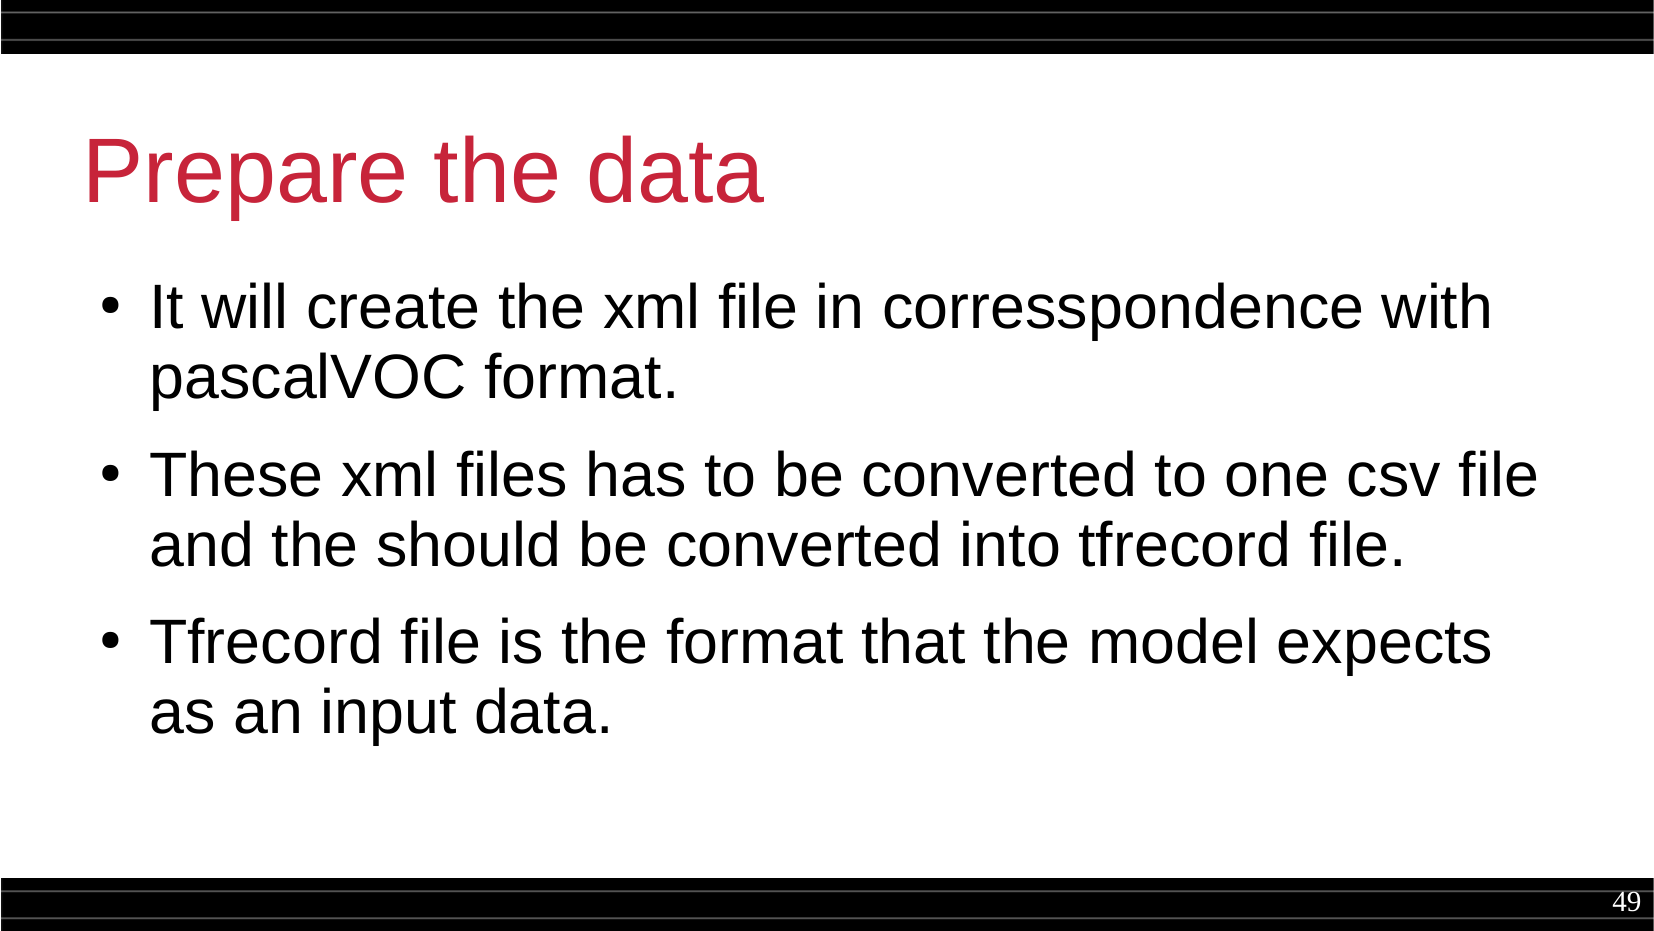

# Prepare the data
It will create the xml file in corresspondence with pascalVOC format.
These xml files has to be converted to one csv file and the should be converted into tfrecord file.
Tfrecord file is the format that the model expects as an input data.